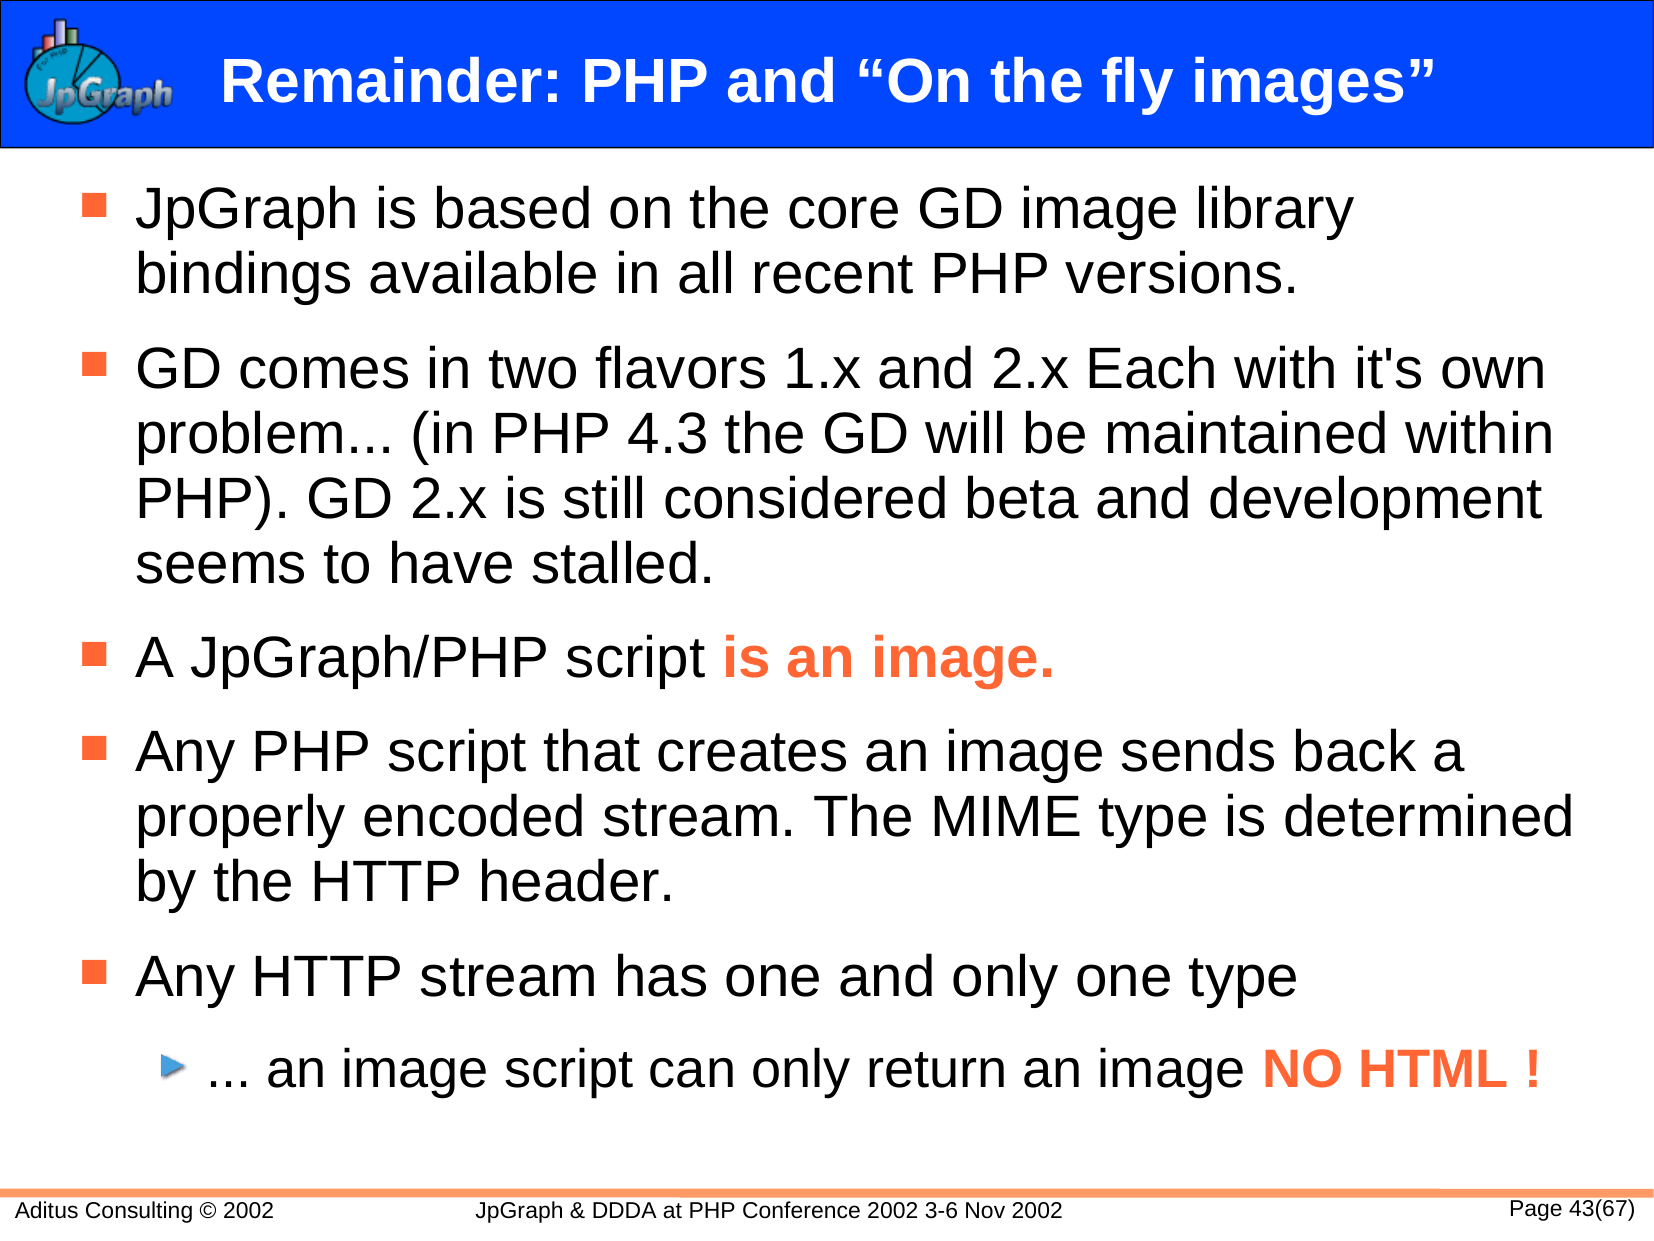

# Remainder: PHP and “On the fly images”
JpGraph is based on the core GD image library bindings available in all recent PHP versions.
GD comes in two flavors 1.x and 2.x Each with it's own problem... (in PHP 4.3 the GD will be maintained within PHP). GD 2.x is still considered beta and development seems to have stalled.
A JpGraph/PHP script is an image.
Any PHP script that creates an image sends back a properly encoded stream. The MIME type is determined by the HTTP header.
Any HTTP stream has one and only one type
... an image script can only return an image NO HTML !